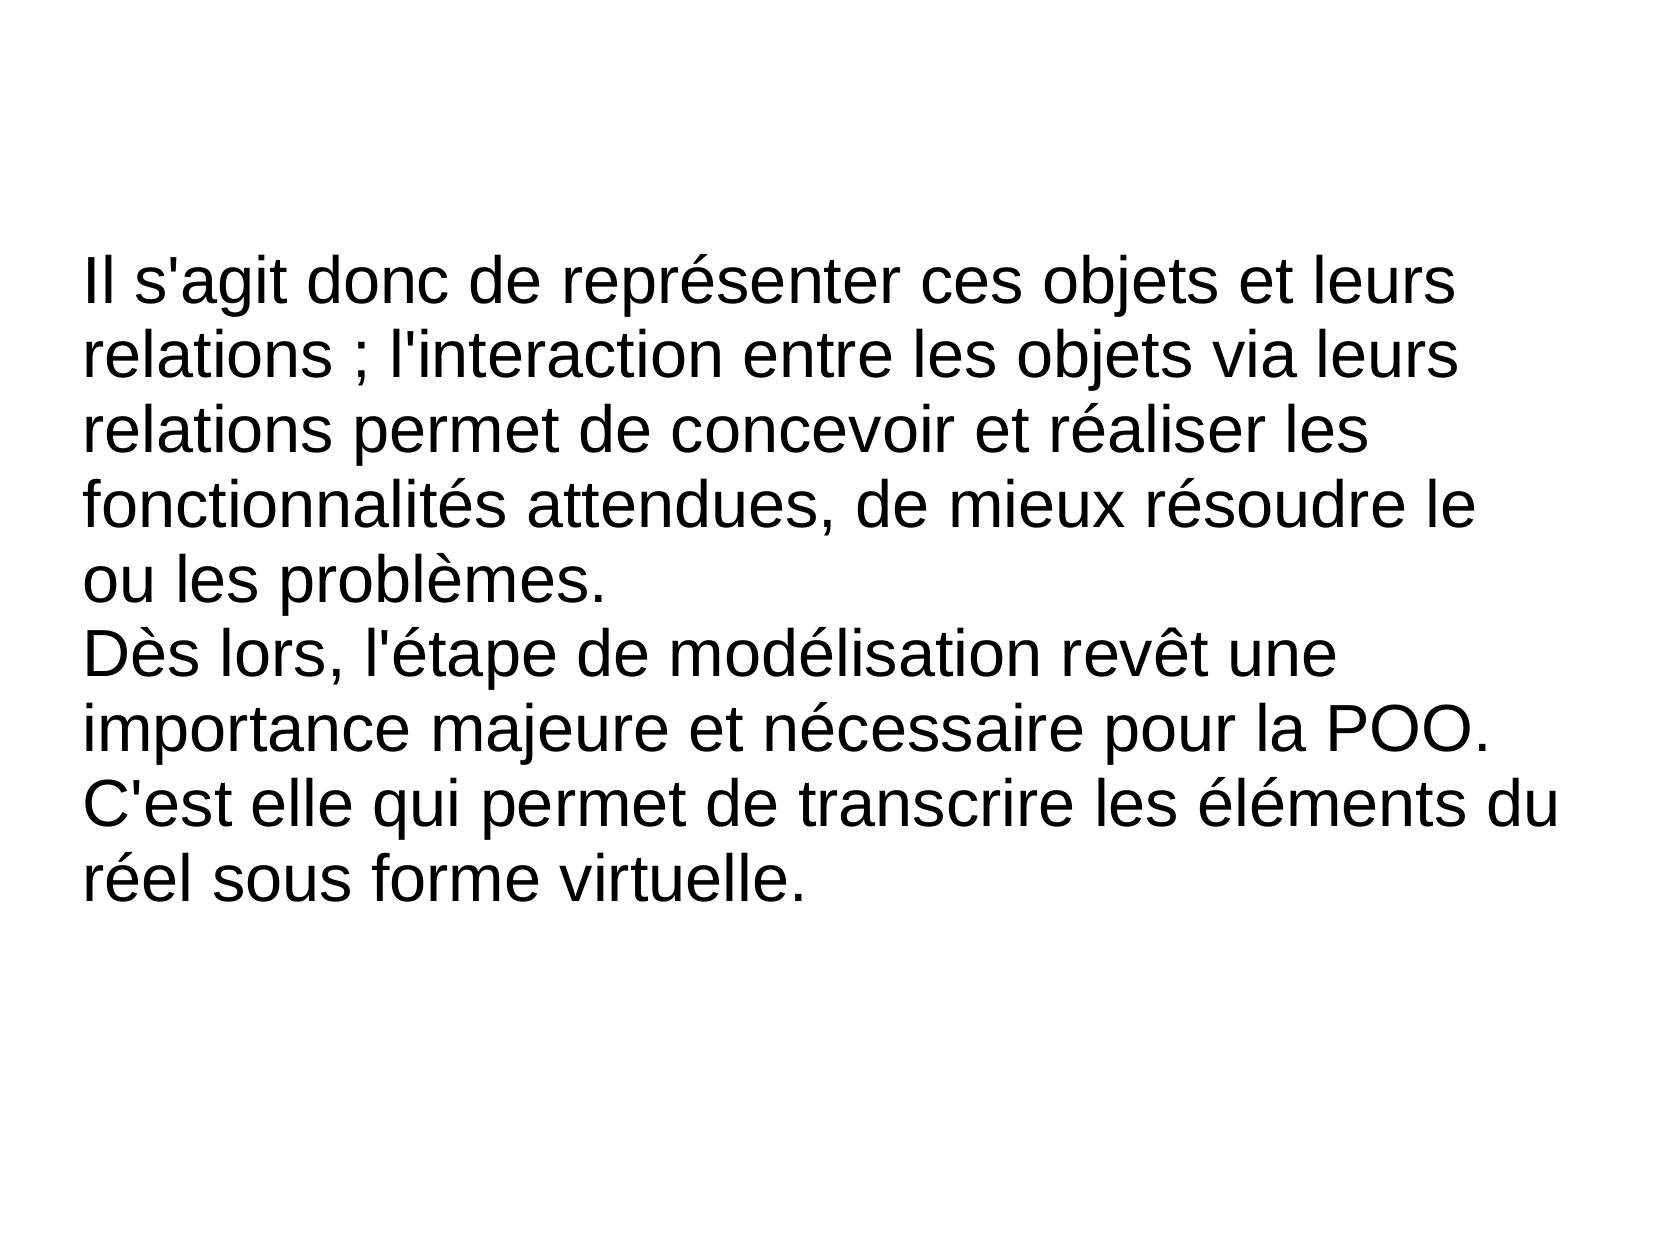

# Il s'agit donc de représenter ces objets et leurs relations ; l'interaction entre les objets via leurs relations permet de concevoir et réaliser les fonctionnalités attendues, de mieux résoudre le ou les problèmes.
Dès lors, l'étape de modélisation revêt une importance majeure et nécessaire pour la POO. C'est elle qui permet de transcrire les éléments du réel sous forme virtuelle.